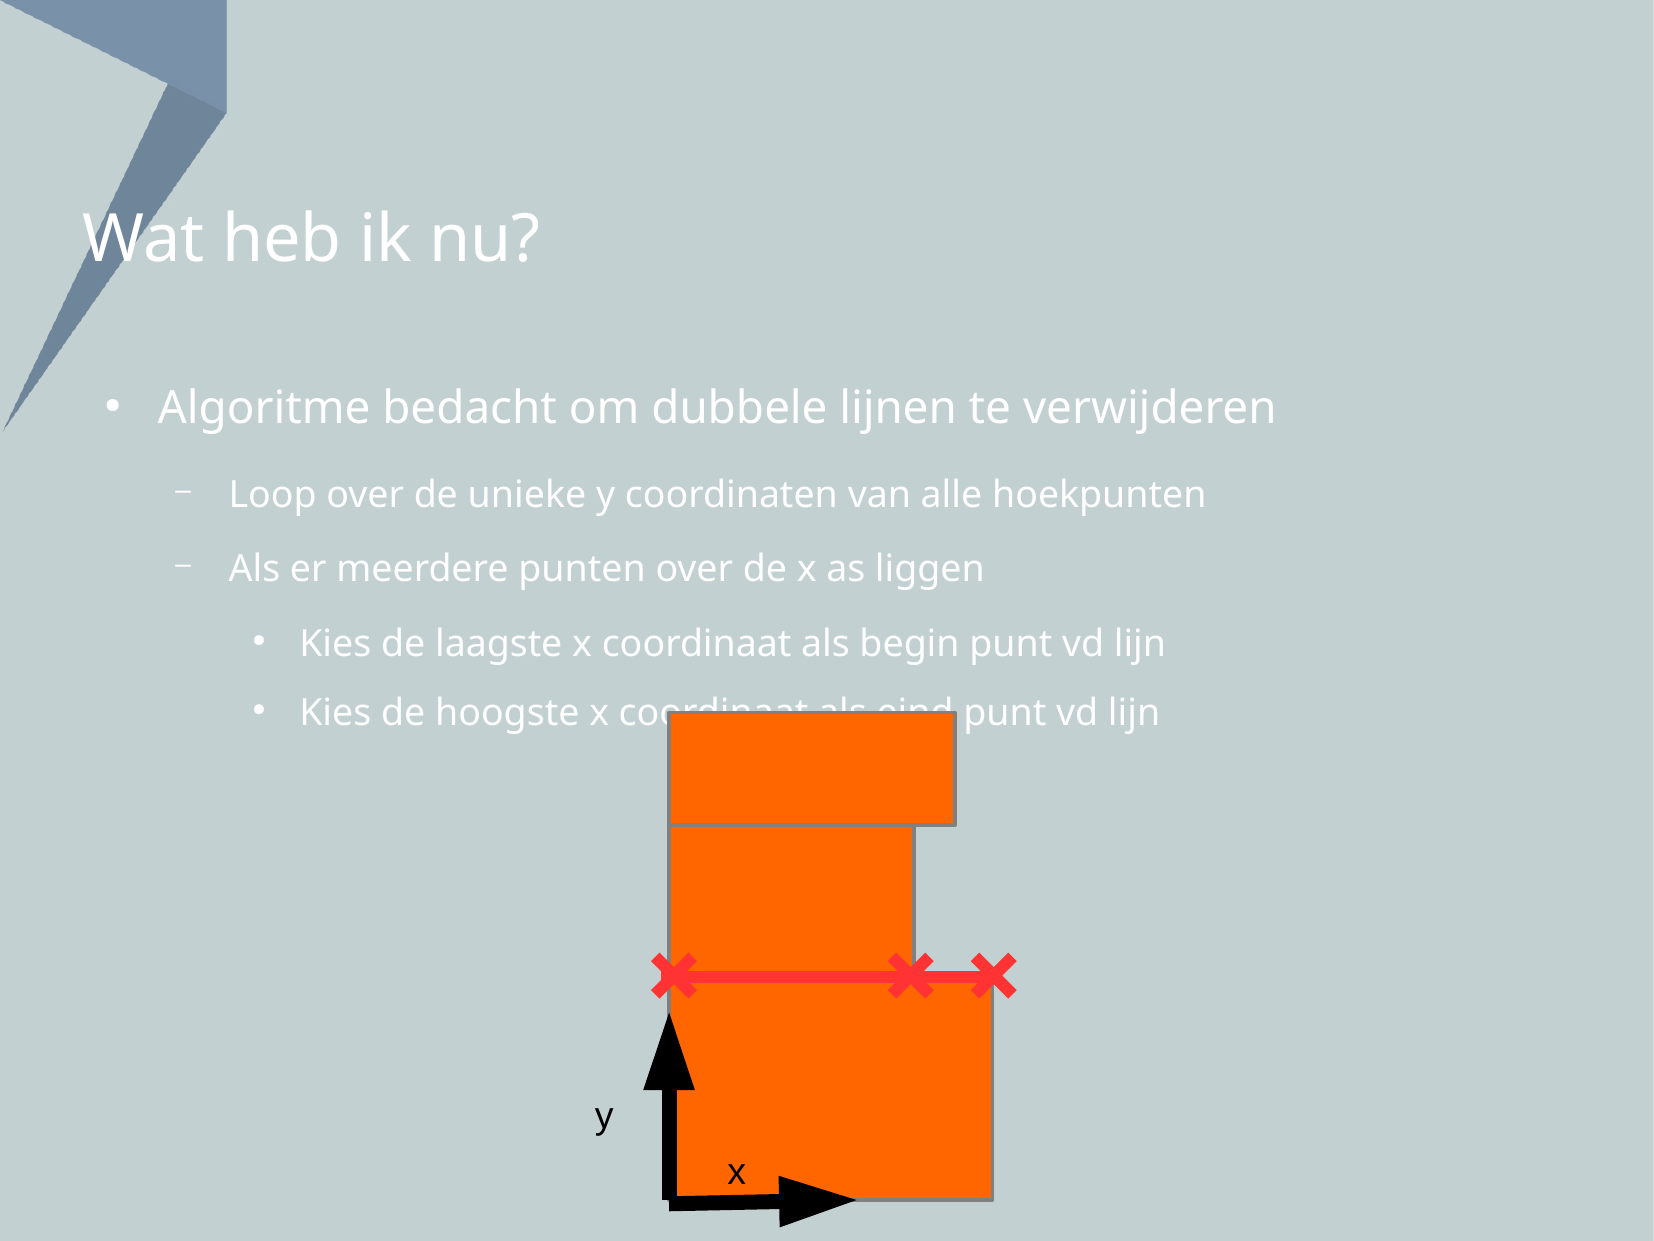

# Wat heb ik nu?
Algoritme bedacht om dubbele lijnen te verwijderen
Loop over de unieke y coordinaten van alle hoekpunten
Als er meerdere punten over de x as liggen
Kies de laagste x coordinaat als begin punt vd lijn
Kies de hoogste x coordinaat als eind punt vd lijn
y
x